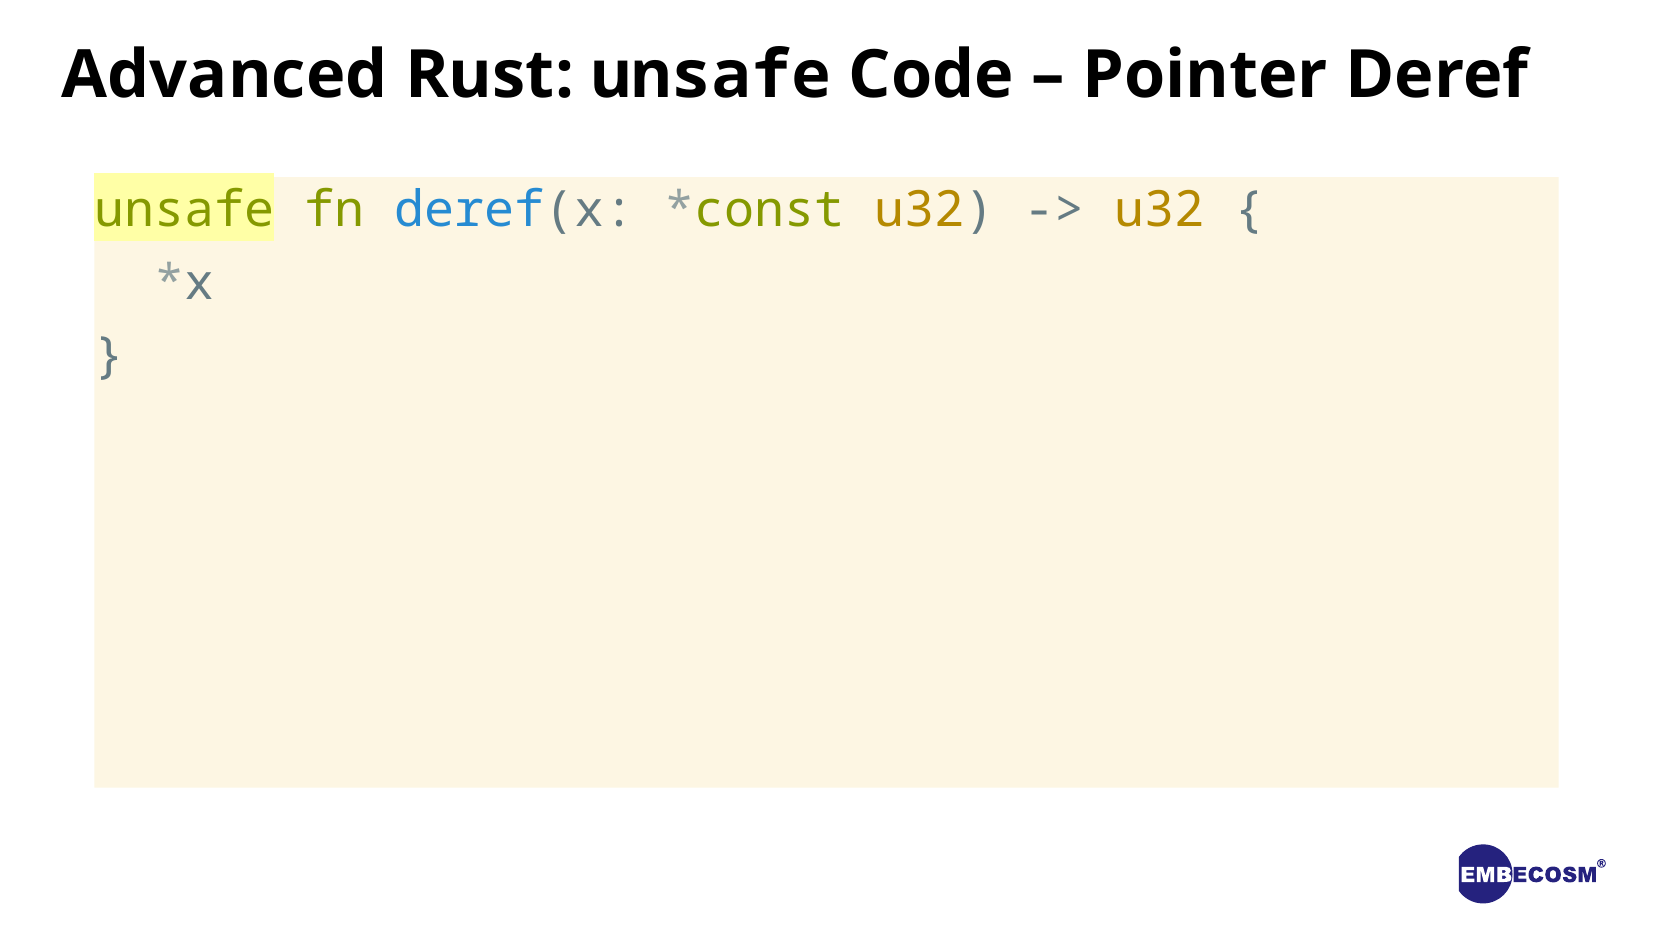

# Advanced Rust: unsafe Code – Pointer Deref
unsafe fn deref(x: *const u32) -> u32 {
 *x
}